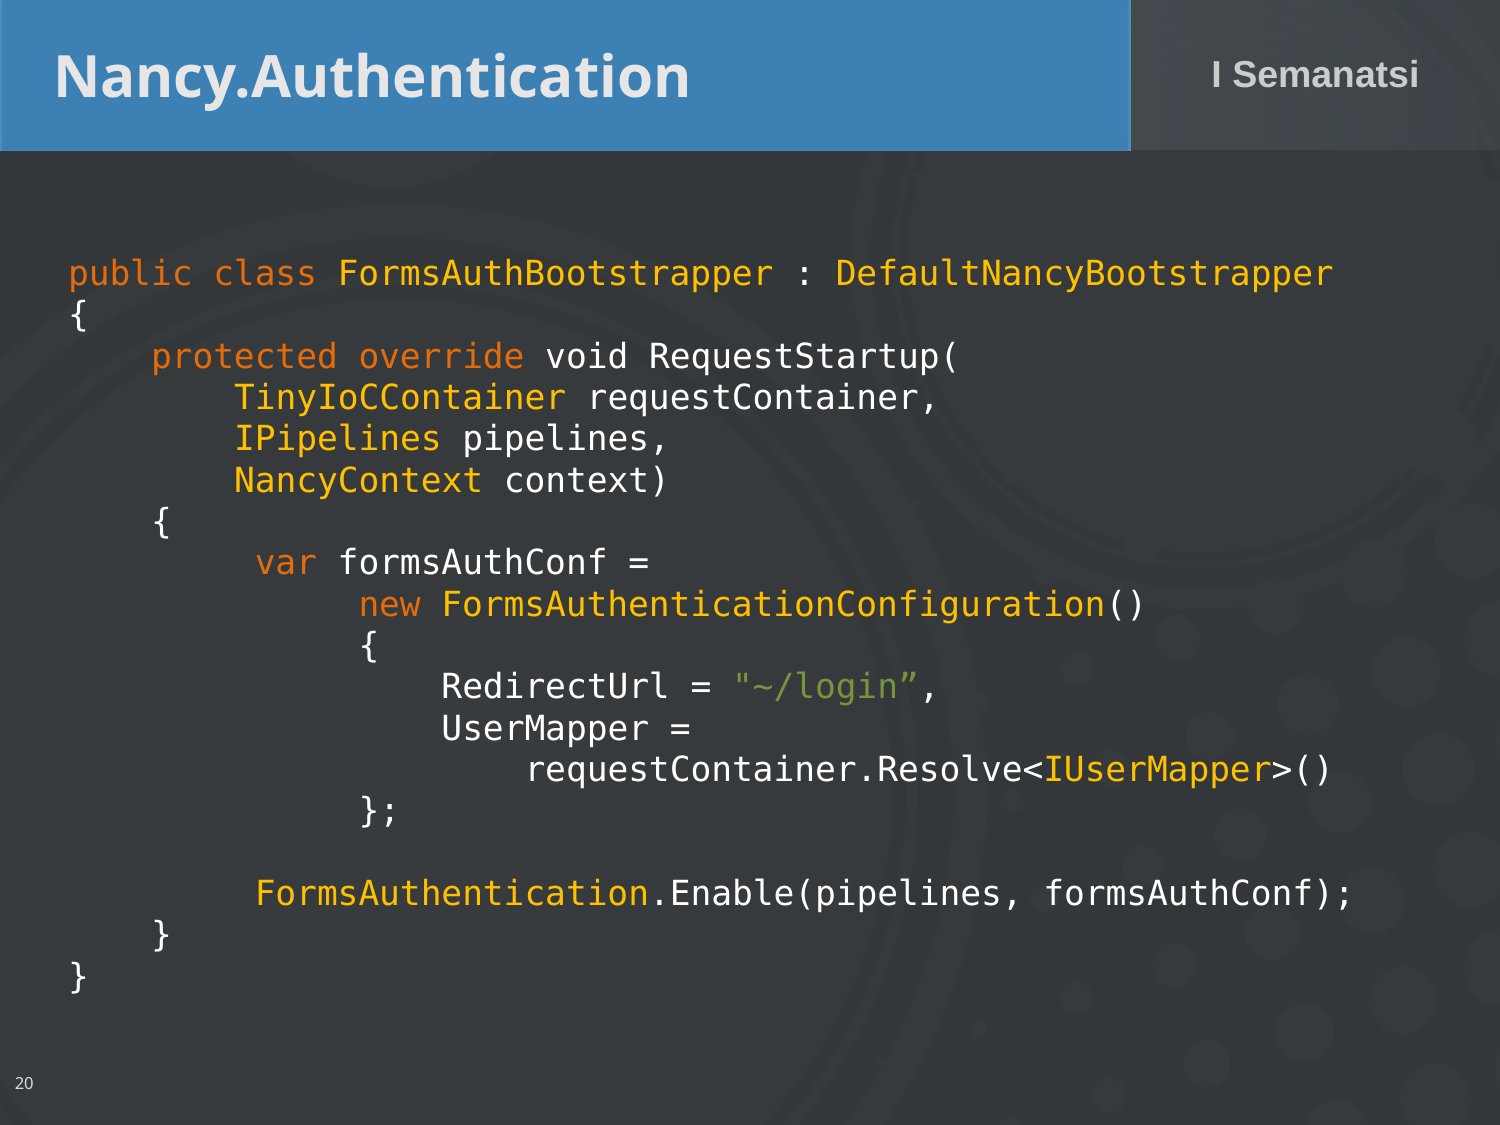

Nancy.Authentication
# public class FormsAuthBootstrapper : DefaultNancyBootstrapper { protected override void RequestStartup( TinyIoCContainer requestContainer, IPipelines pipelines, NancyContext context)     {     var formsAuthConf =           new FormsAuthenticationConfiguration()               {                RedirectUrl = "~/login”,                   UserMapper = requestContainer.Resolve<IUserMapper>()               };        FormsAuthentication.Enable(pipelines, formsAuthConf);     } }
20